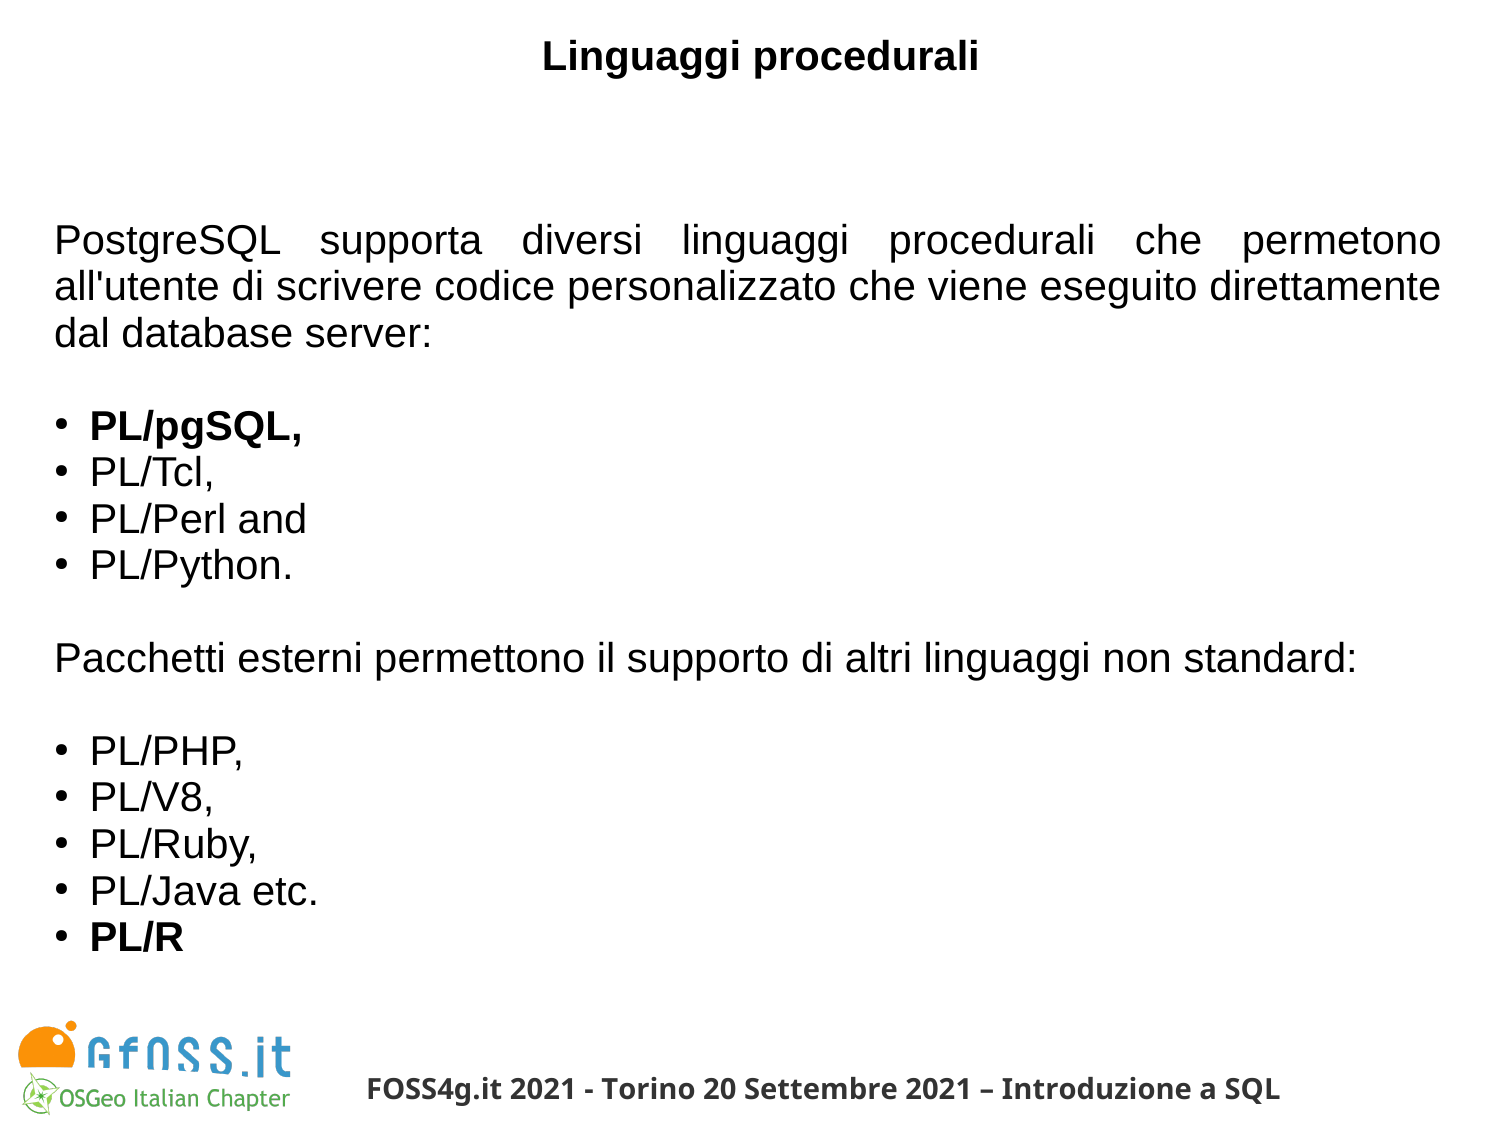

# PostgreSQ
Linguaggi procedurali
PostgreSQL supporta diversi linguaggi procedurali che permetono all'utente di scrivere codice personalizzato che viene eseguito direttamente dal database server:
PL/pgSQL,
PL/Tcl,
PL/Perl and
PL/Python.
Pacchetti esterni permettono il supporto di altri linguaggi non standard:
PL/PHP,
PL/V8,
PL/Ruby,
PL/Java etc.
PL/R